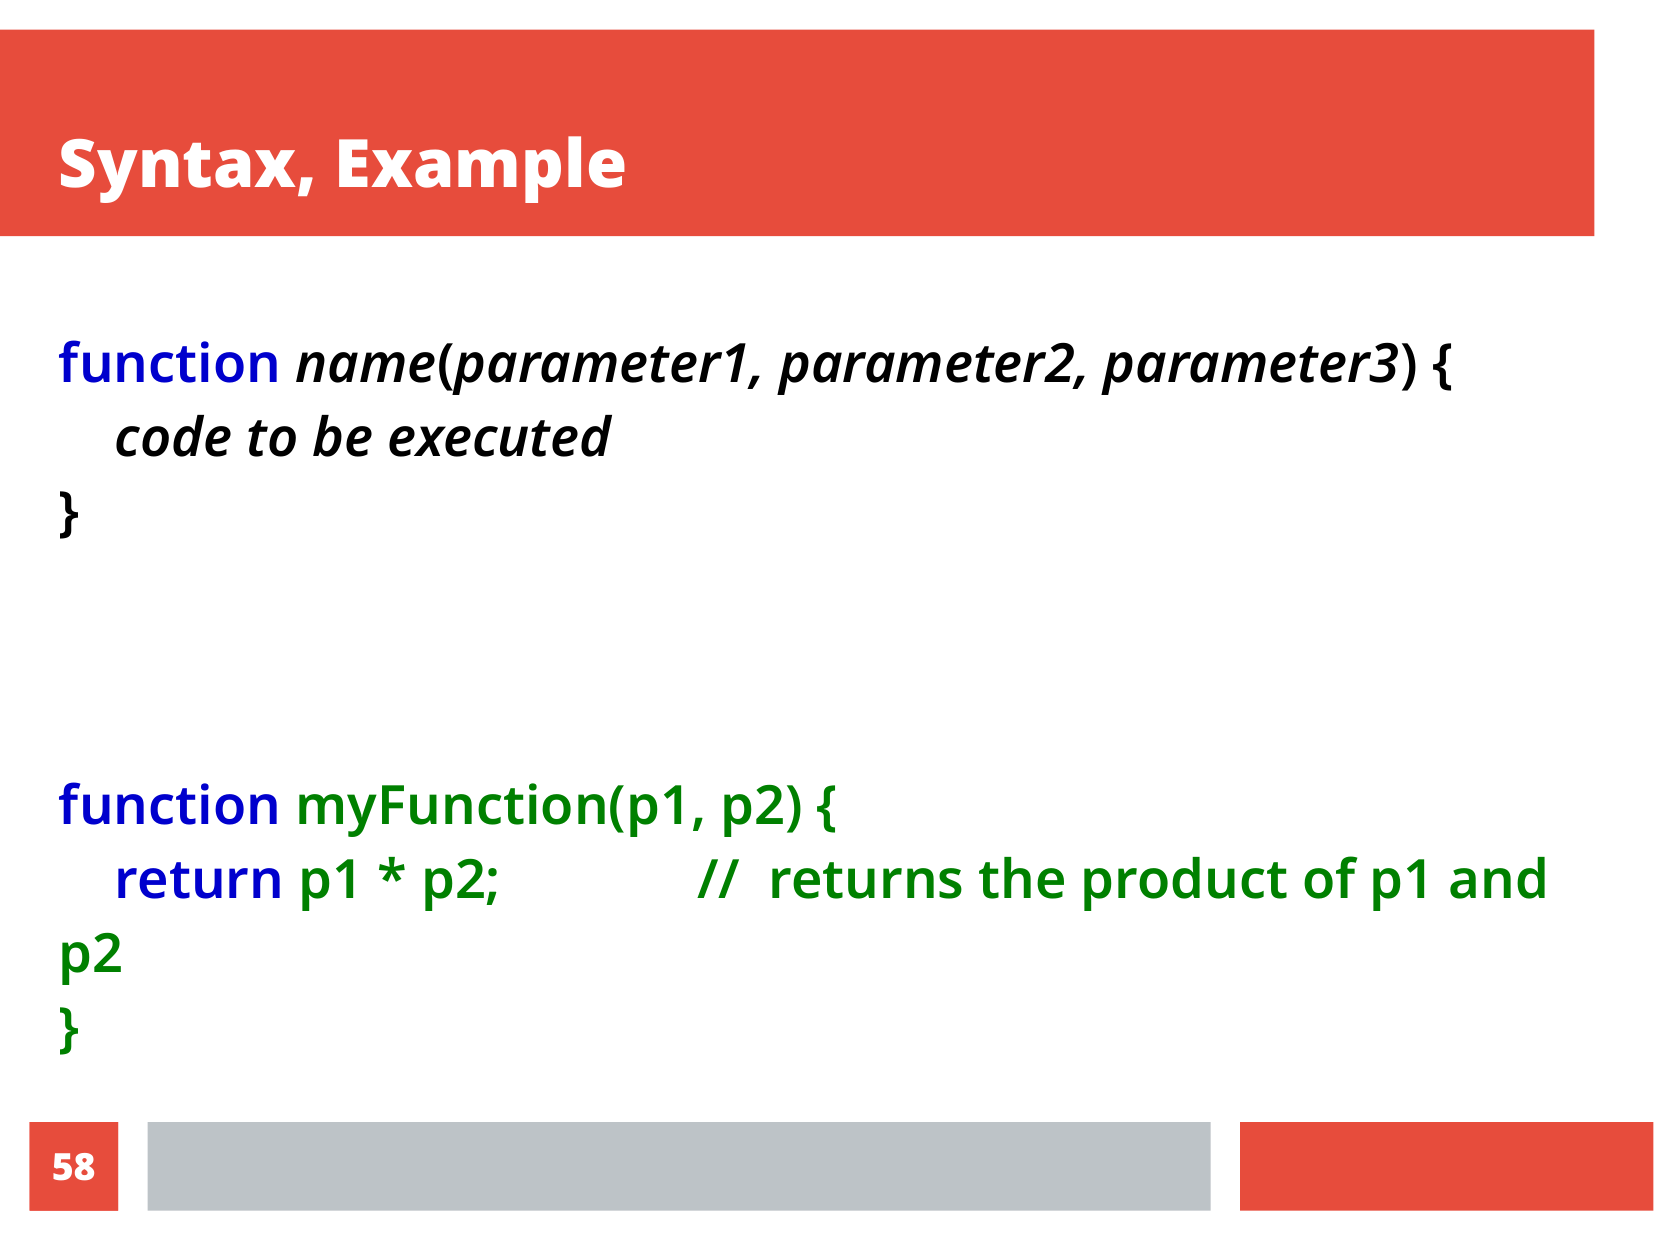

# Syntax, Example
function name(parameter1, parameter2, parameter3) {
    code to be executed
}
function myFunction(p1, p2) {
    return p1 * p2;              // returns the product of p1 and p2
}
58